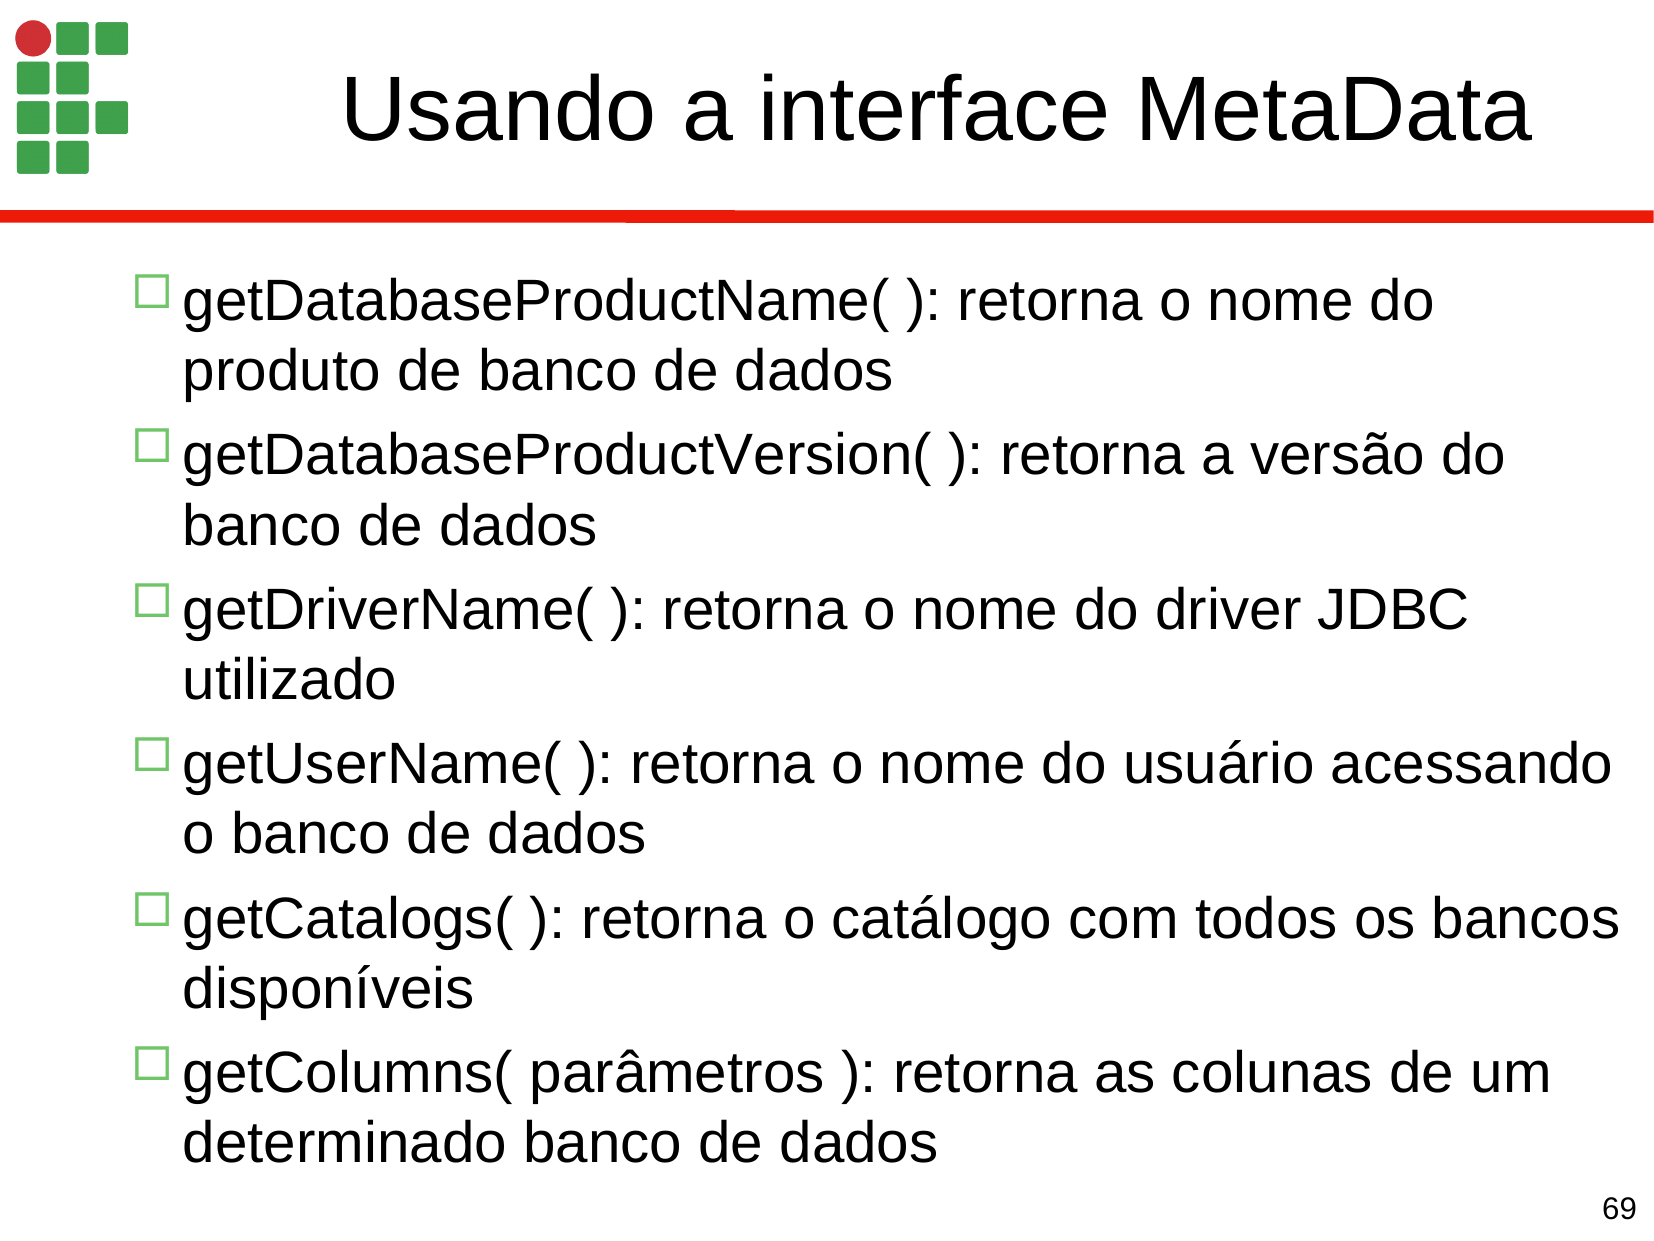

Usando a interface MetaData
getDatabaseProductName( ): retorna o nome do produto de banco de dados
getDatabaseProductVersion( ): retorna a versão do banco de dados
getDriverName( ): retorna o nome do driver JDBC utilizado
getUserName( ): retorna o nome do usuário acessando o banco de dados
getCatalogs( ): retorna o catálogo com todos os bancos disponíveis
getColumns( parâmetros ): retorna as colunas de um determinado banco de dados